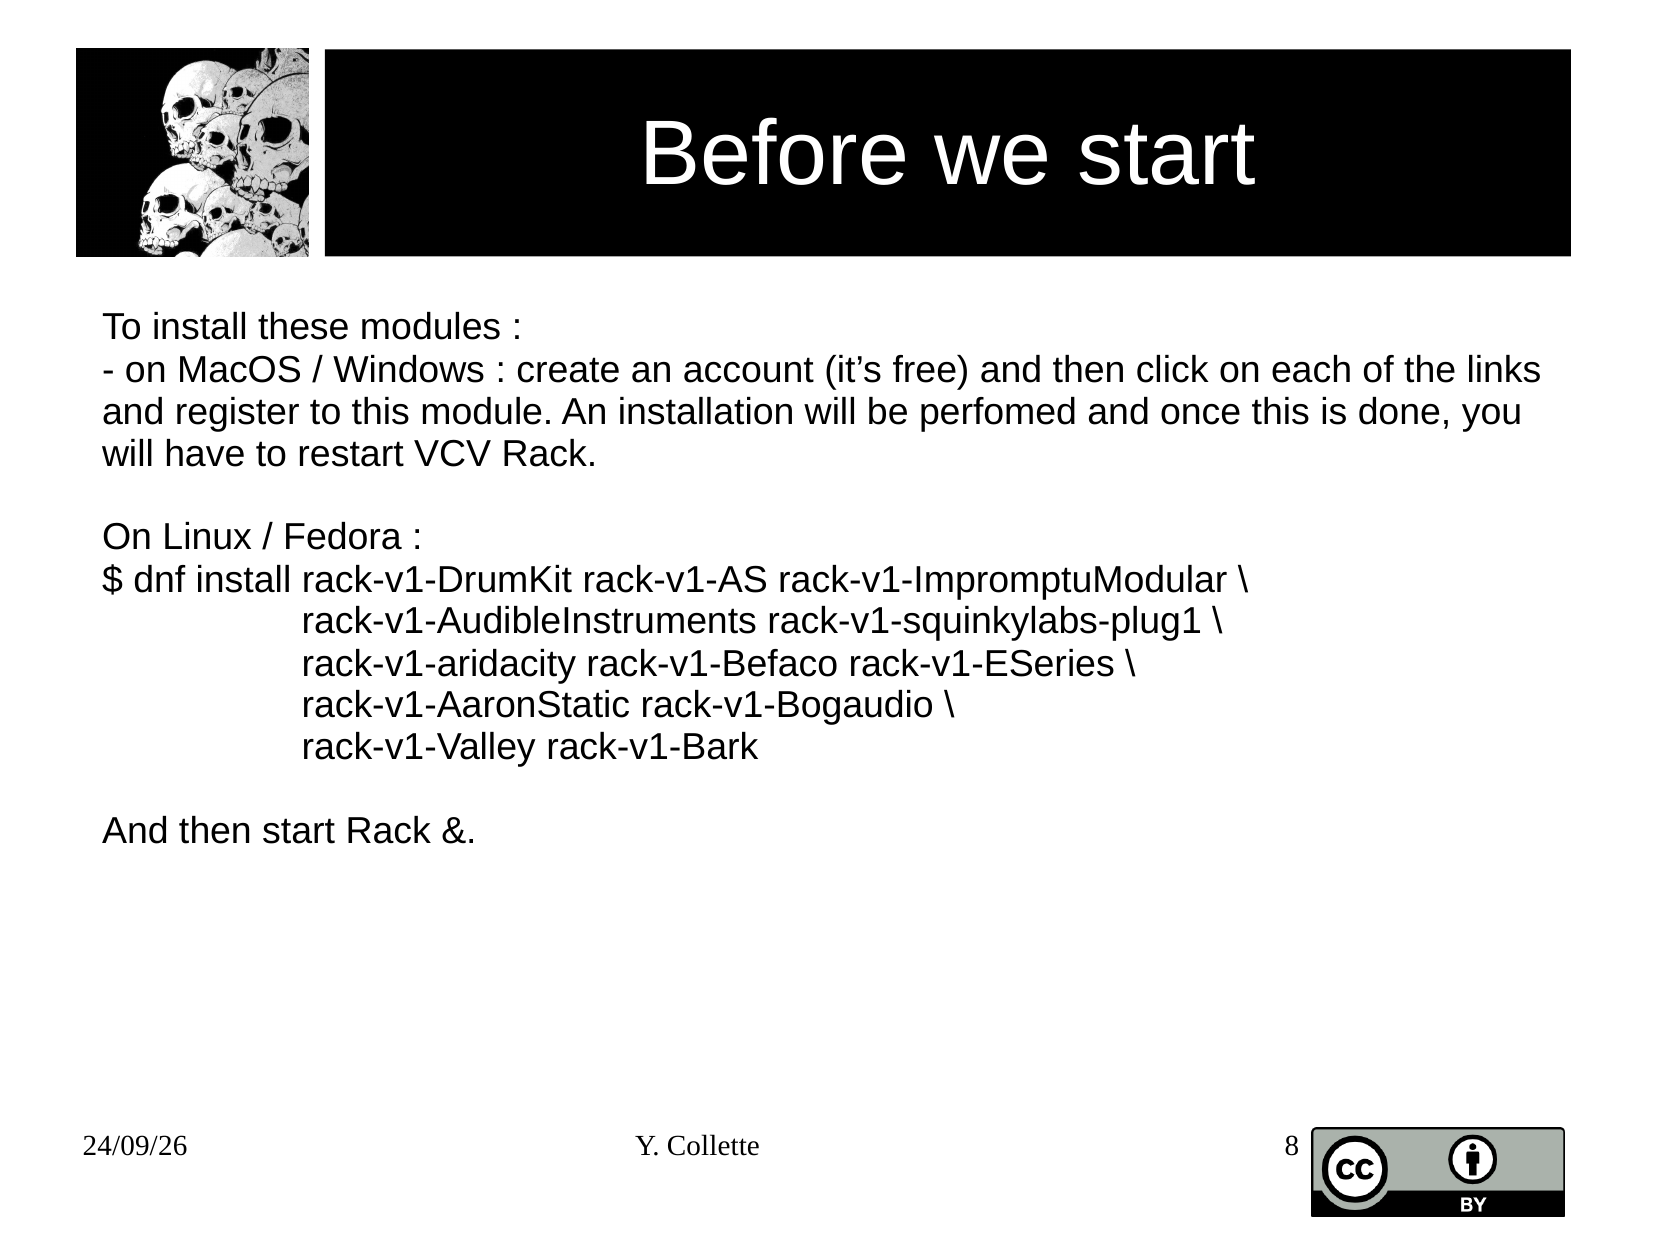

# Before we start
To install these modules :
- on MacOS / Windows : create an account (it’s free) and then click on each of the links and register to this module. An installation will be perfomed and once this is done, you will have to restart VCV Rack.
On Linux / Fedora :
$ dnf install rack-v1-DrumKit rack-v1-AS rack-v1-ImpromptuModular \
 rack-v1-AudibleInstruments rack-v1-squinkylabs-plug1 \
 rack-v1-aridacity rack-v1-Befaco rack-v1-ESeries \
 rack-v1-AaronStatic rack-v1-Bogaudio \
 rack-v1-Valley rack-v1-Bark
And then start Rack &.
Y. Collette
8